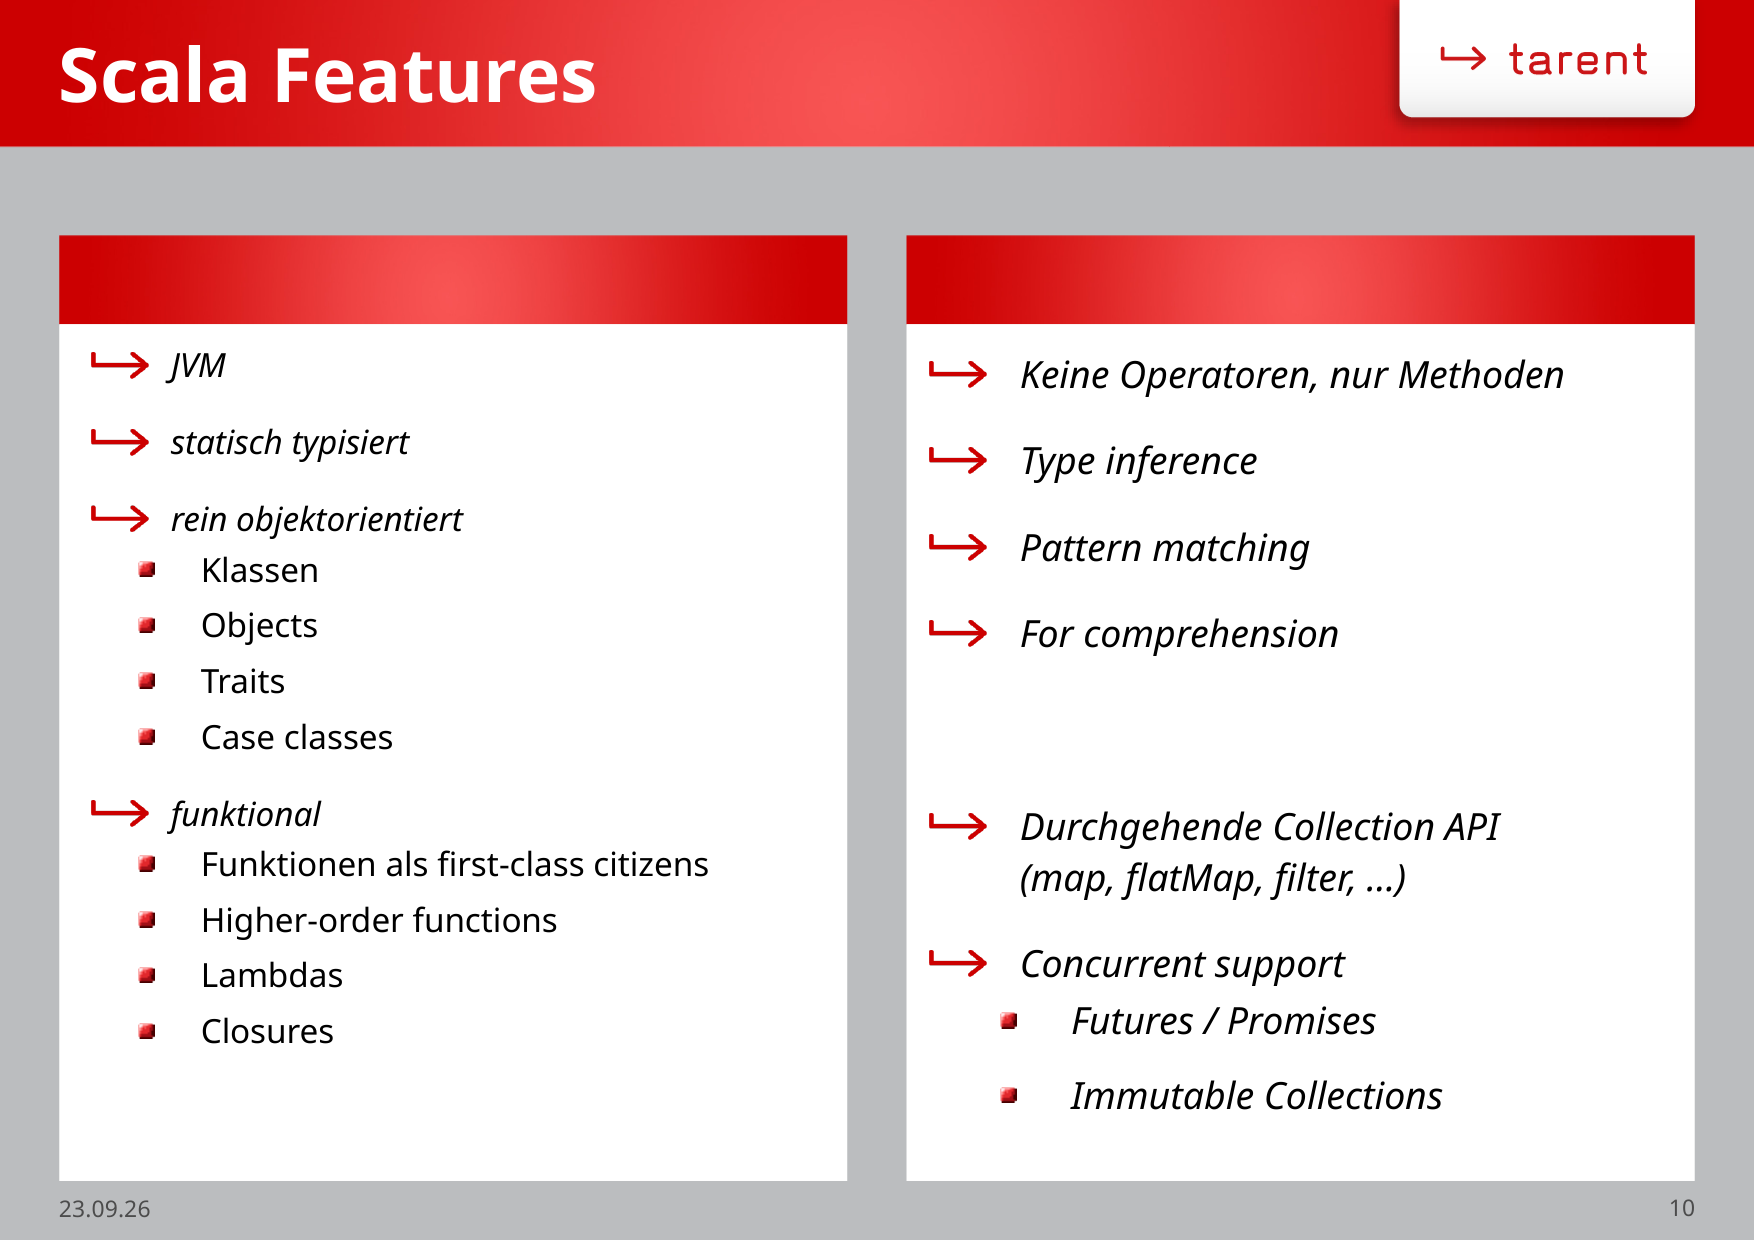

# Scala Features
JVM
statisch typisiert
rein objektorientiert
Klassen
Objects
Traits
Case classes
funktional
Funktionen als first-class citizens
Higher-order functions
Lambdas
Closures
Keine Operatoren, nur Methoden
Type inference
Pattern matching
For comprehension
Durchgehende Collection API
(map, flatMap, filter, …)
Concurrent support
Futures / Promises
Immutable Collections